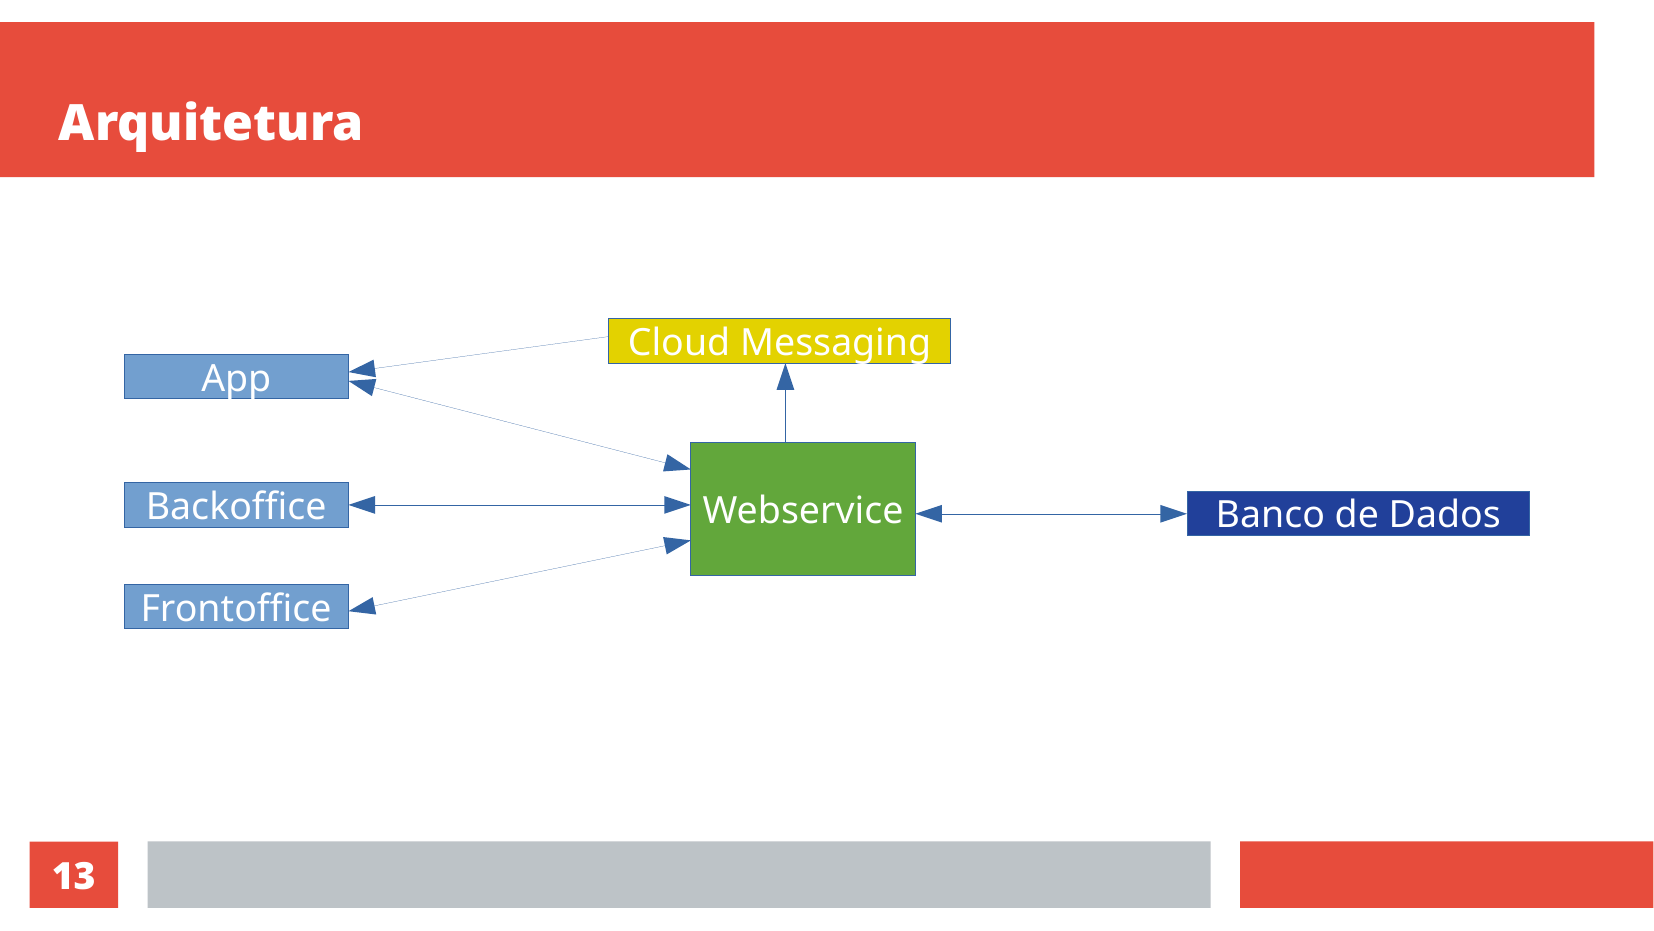

# Arquitetura
Cloud Messaging
App
Webservice
Backoffice
Banco de Dados
Frontoffice
13